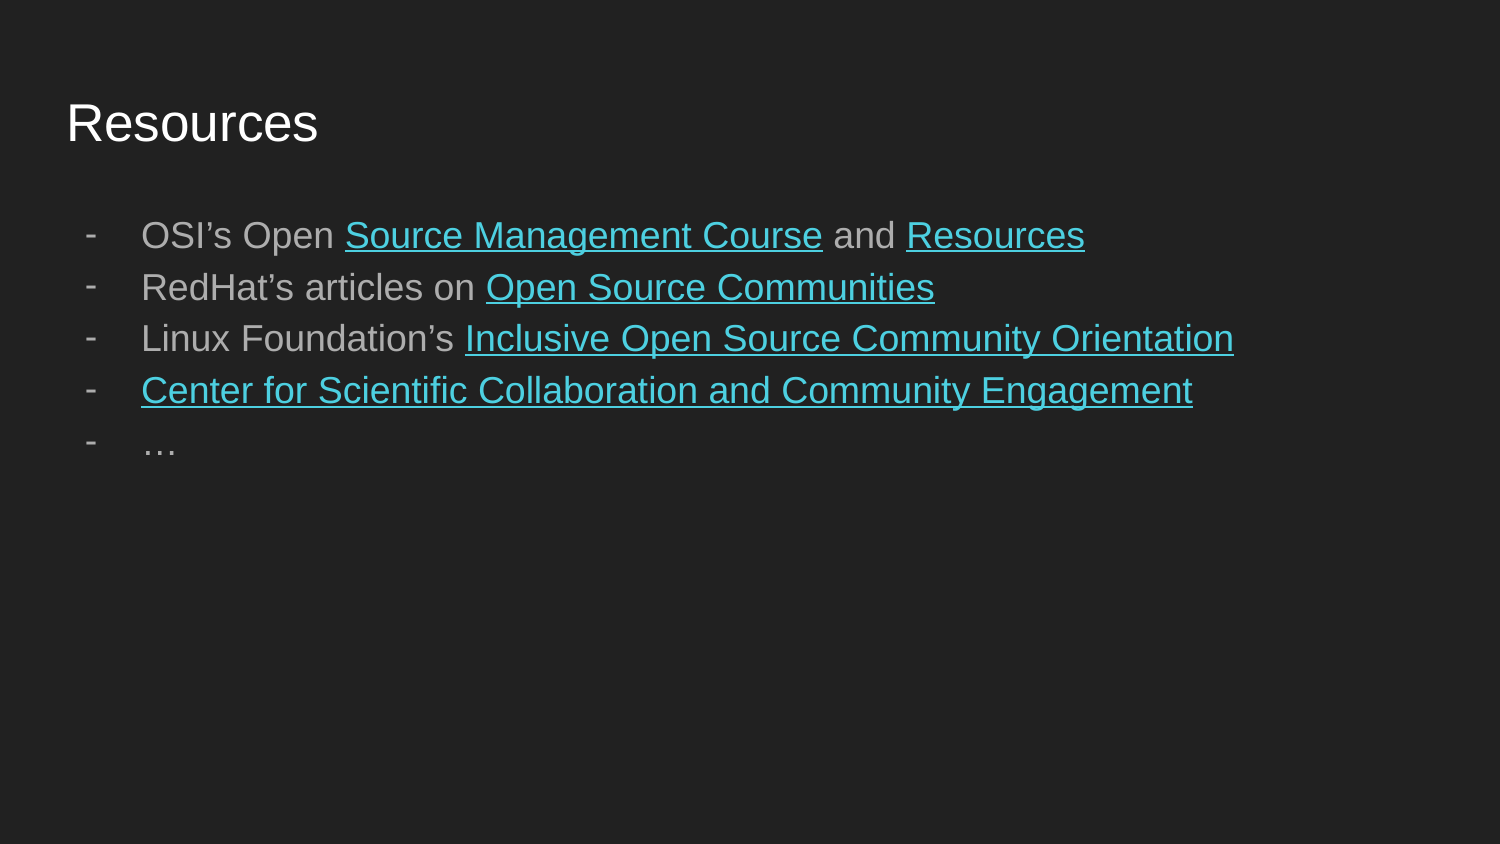

# Resources
OSI’s Open Source Management Course and Resources
RedHat’s articles on Open Source Communities
Linux Foundation’s Inclusive Open Source Community Orientation
Center for Scientific Collaboration and Community Engagement
…